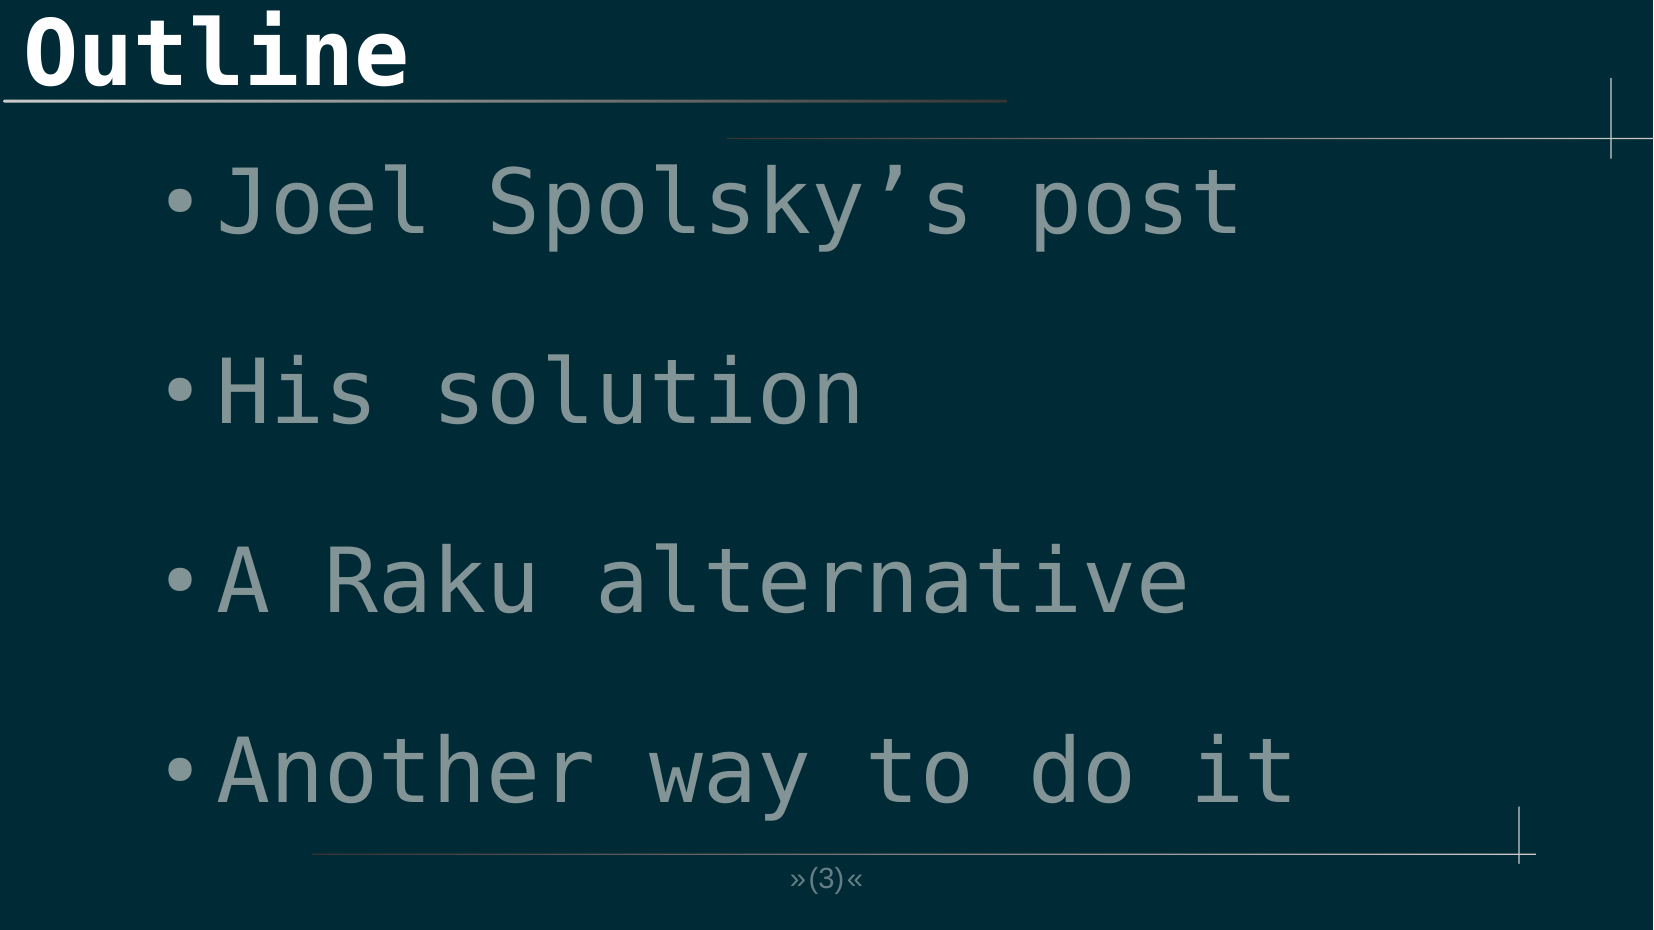

# Outline
Joel Spolsky’s post
His solution
A Raku alternative
Another way to do it